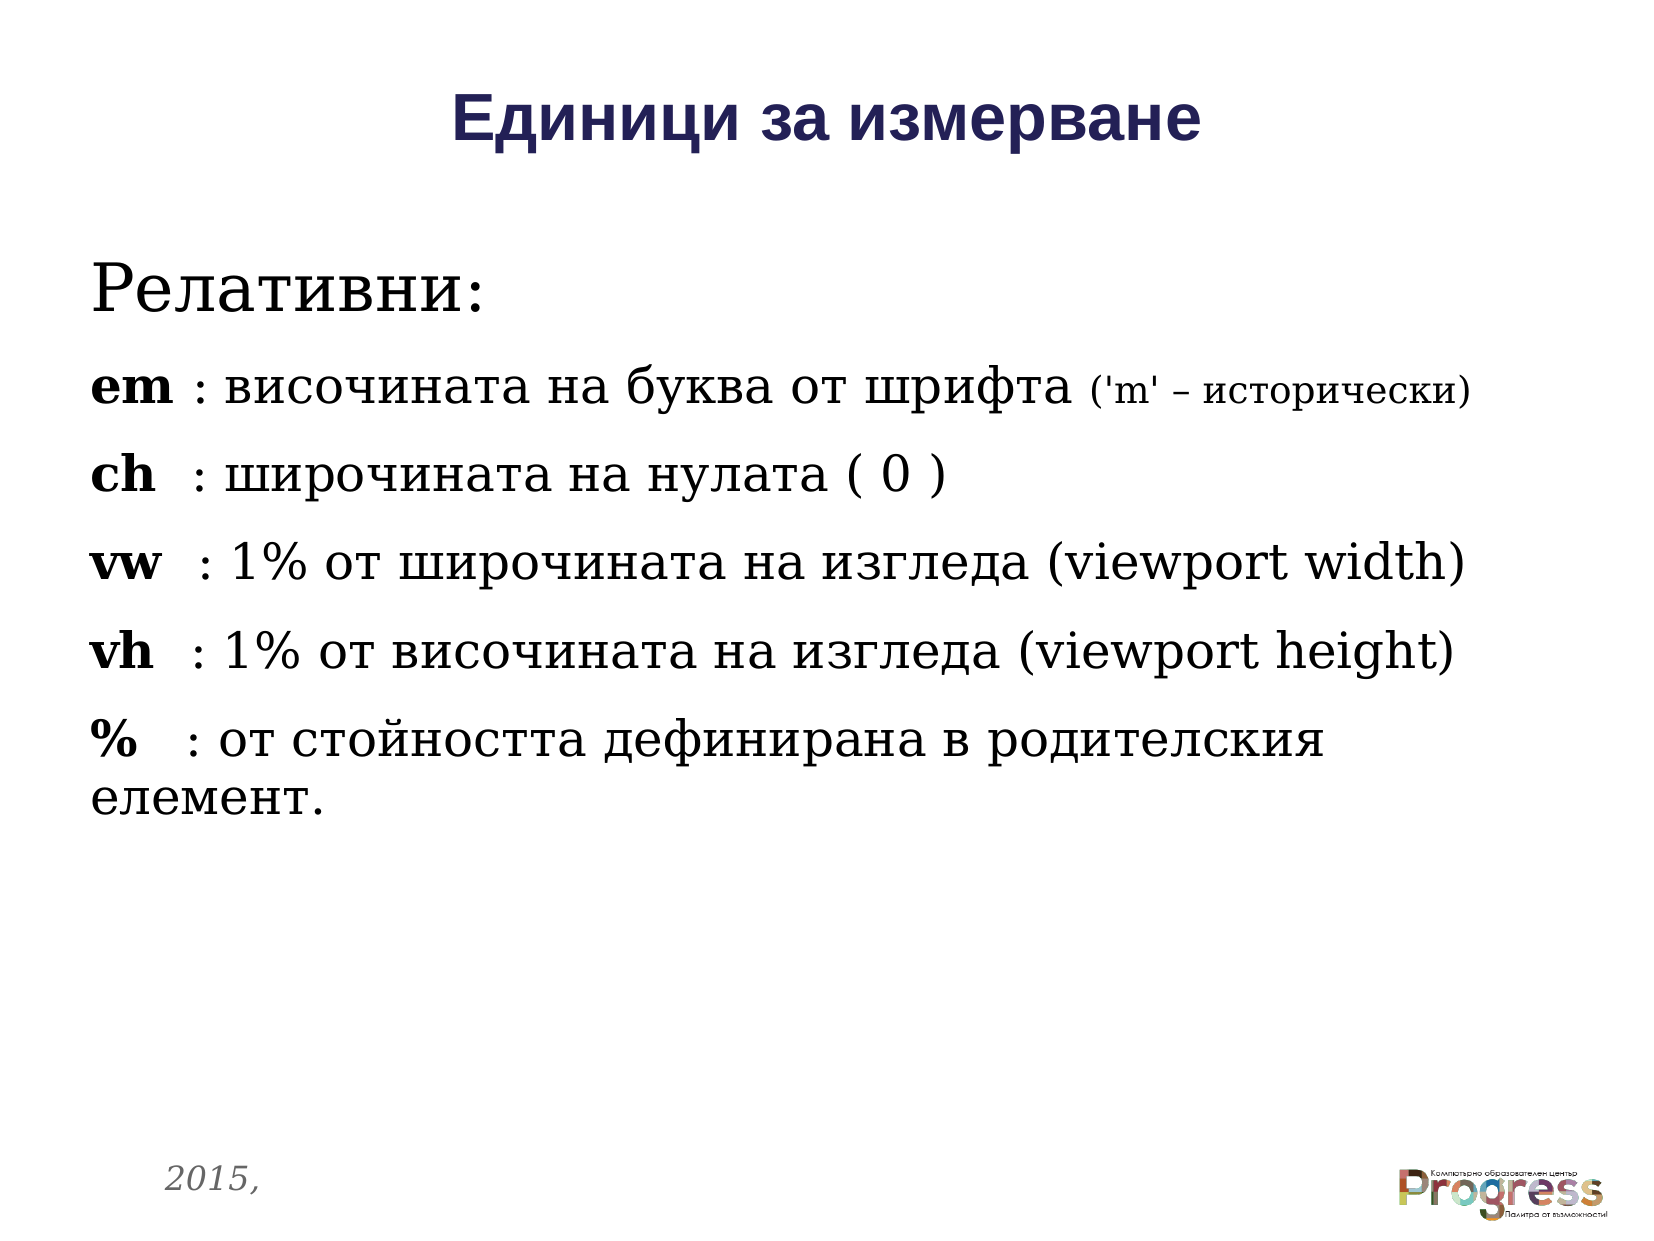

# Единици за измерване
Релативни:
em : височината на буква от шрифта ('m' – исторически)
ch : широчината на нулата ( 0 )
vw : 1% от широчината на изгледа (viewport width)
vh : 1% от височината на изгледа (viewport height)
% : от стойността дефинирана в родителския 	елемент.
2015,